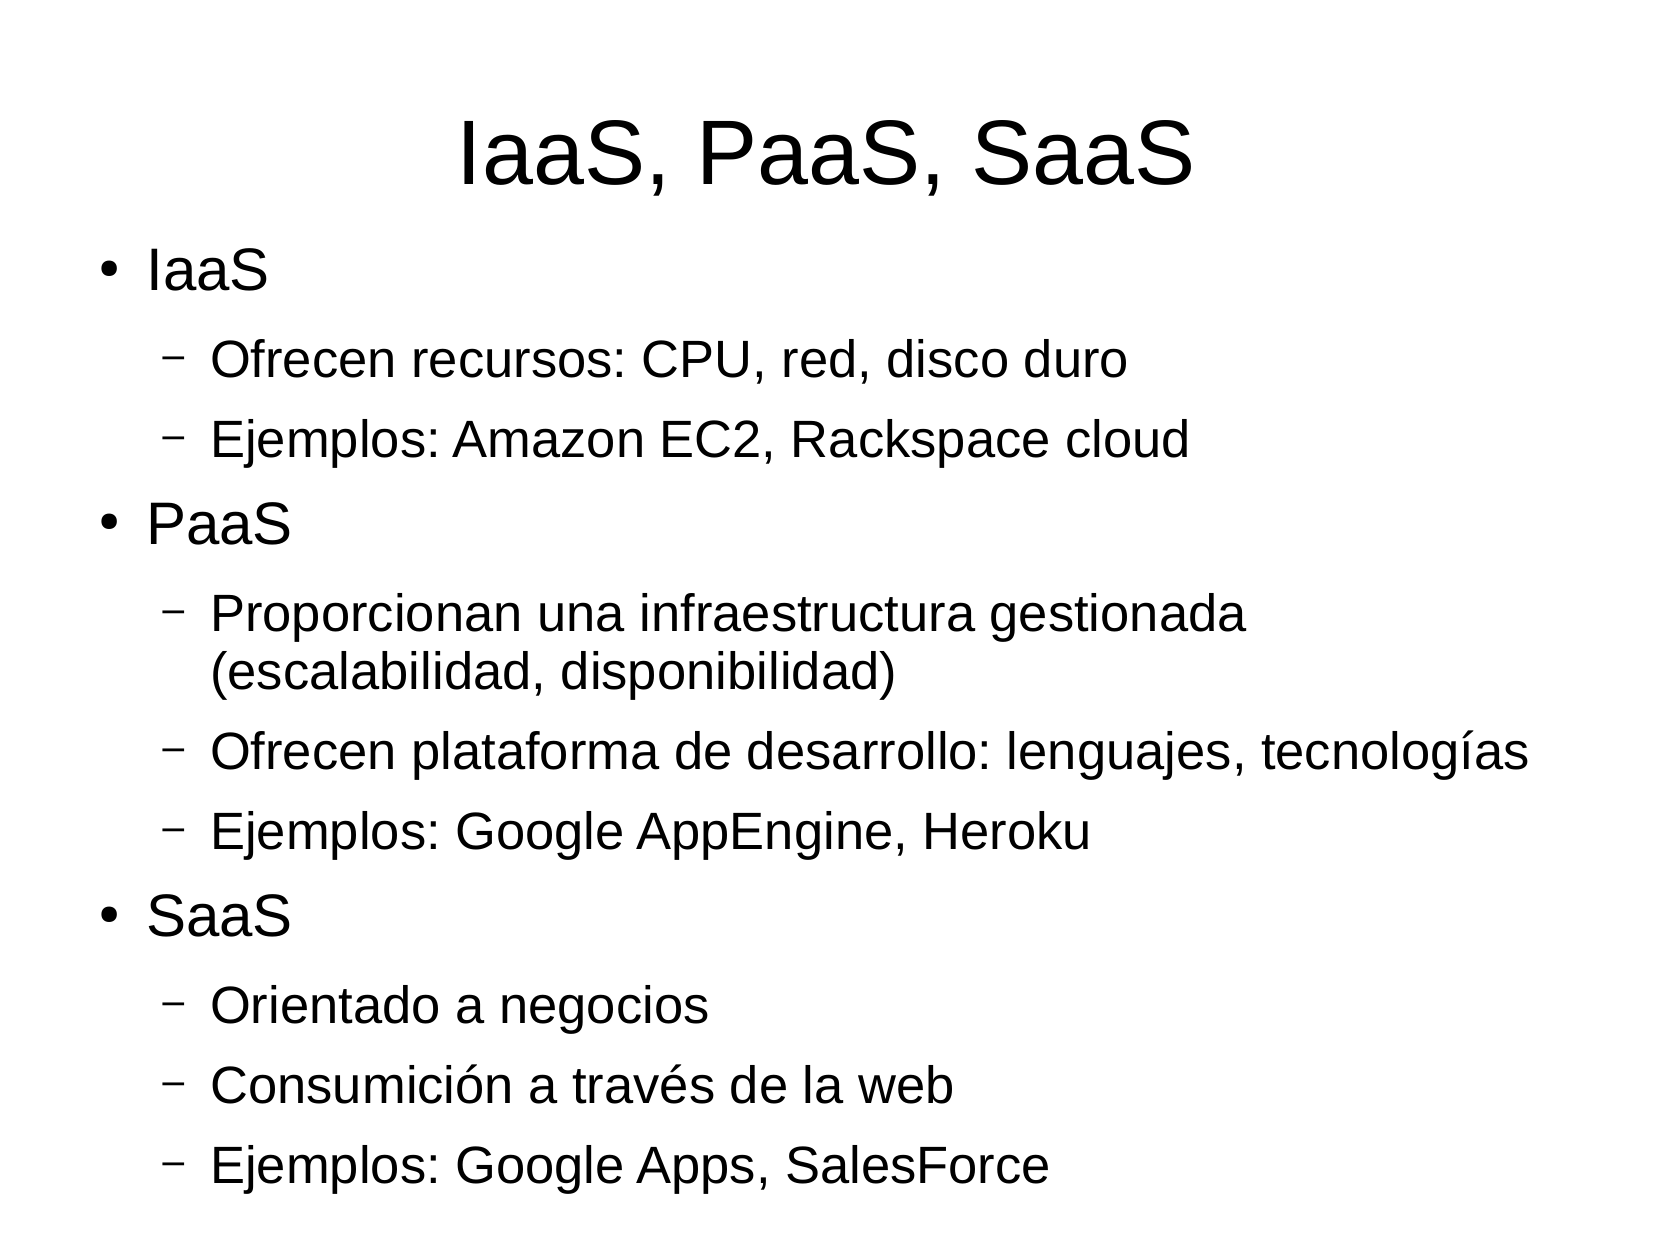

# IaaS, PaaS, SaaS
IaaS
Ofrecen recursos: CPU, red, disco duro
Ejemplos: Amazon EC2, Rackspace cloud
PaaS
Proporcionan una infraestructura gestionada (escalabilidad, disponibilidad)
Ofrecen plataforma de desarrollo: lenguajes, tecnologías
Ejemplos: Google AppEngine, Heroku
SaaS
Orientado a negocios
Consumición a través de la web
Ejemplos: Google Apps, SalesForce